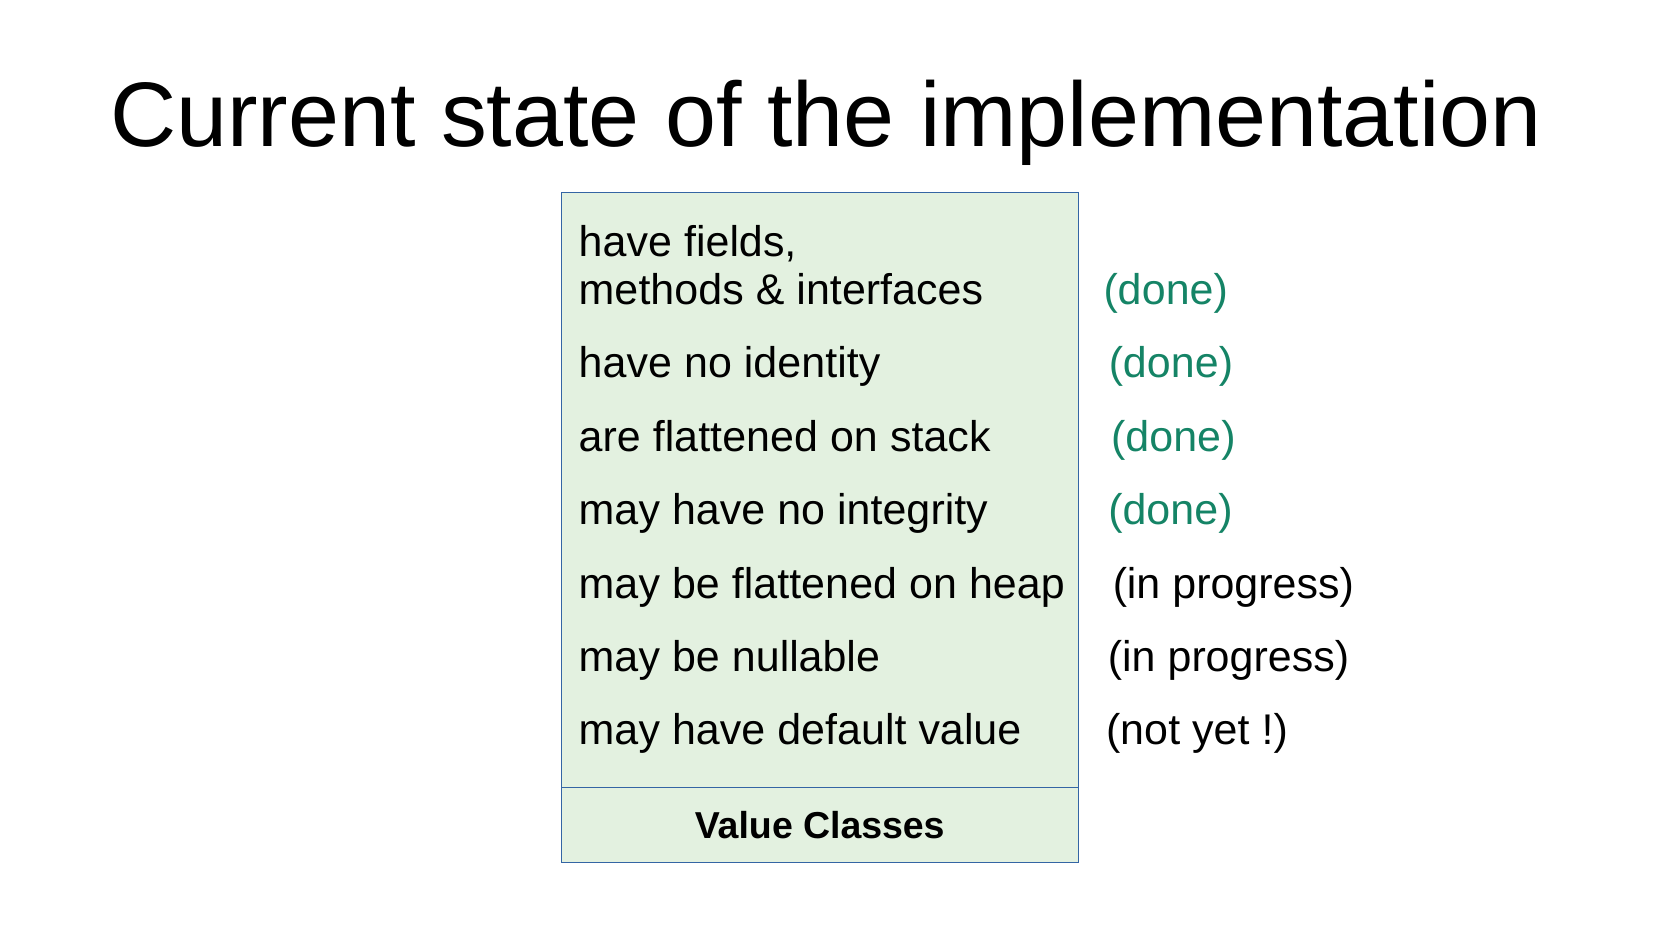

# Current state of the implementation
have fields,
methods & interfaces (done)
have no identity (done)
are flattened on stack (done)
may have no integrity (done)
may be flattened on heap (in progress)
may be nullable (in progress)
may have default value (not yet !)
Value Classes